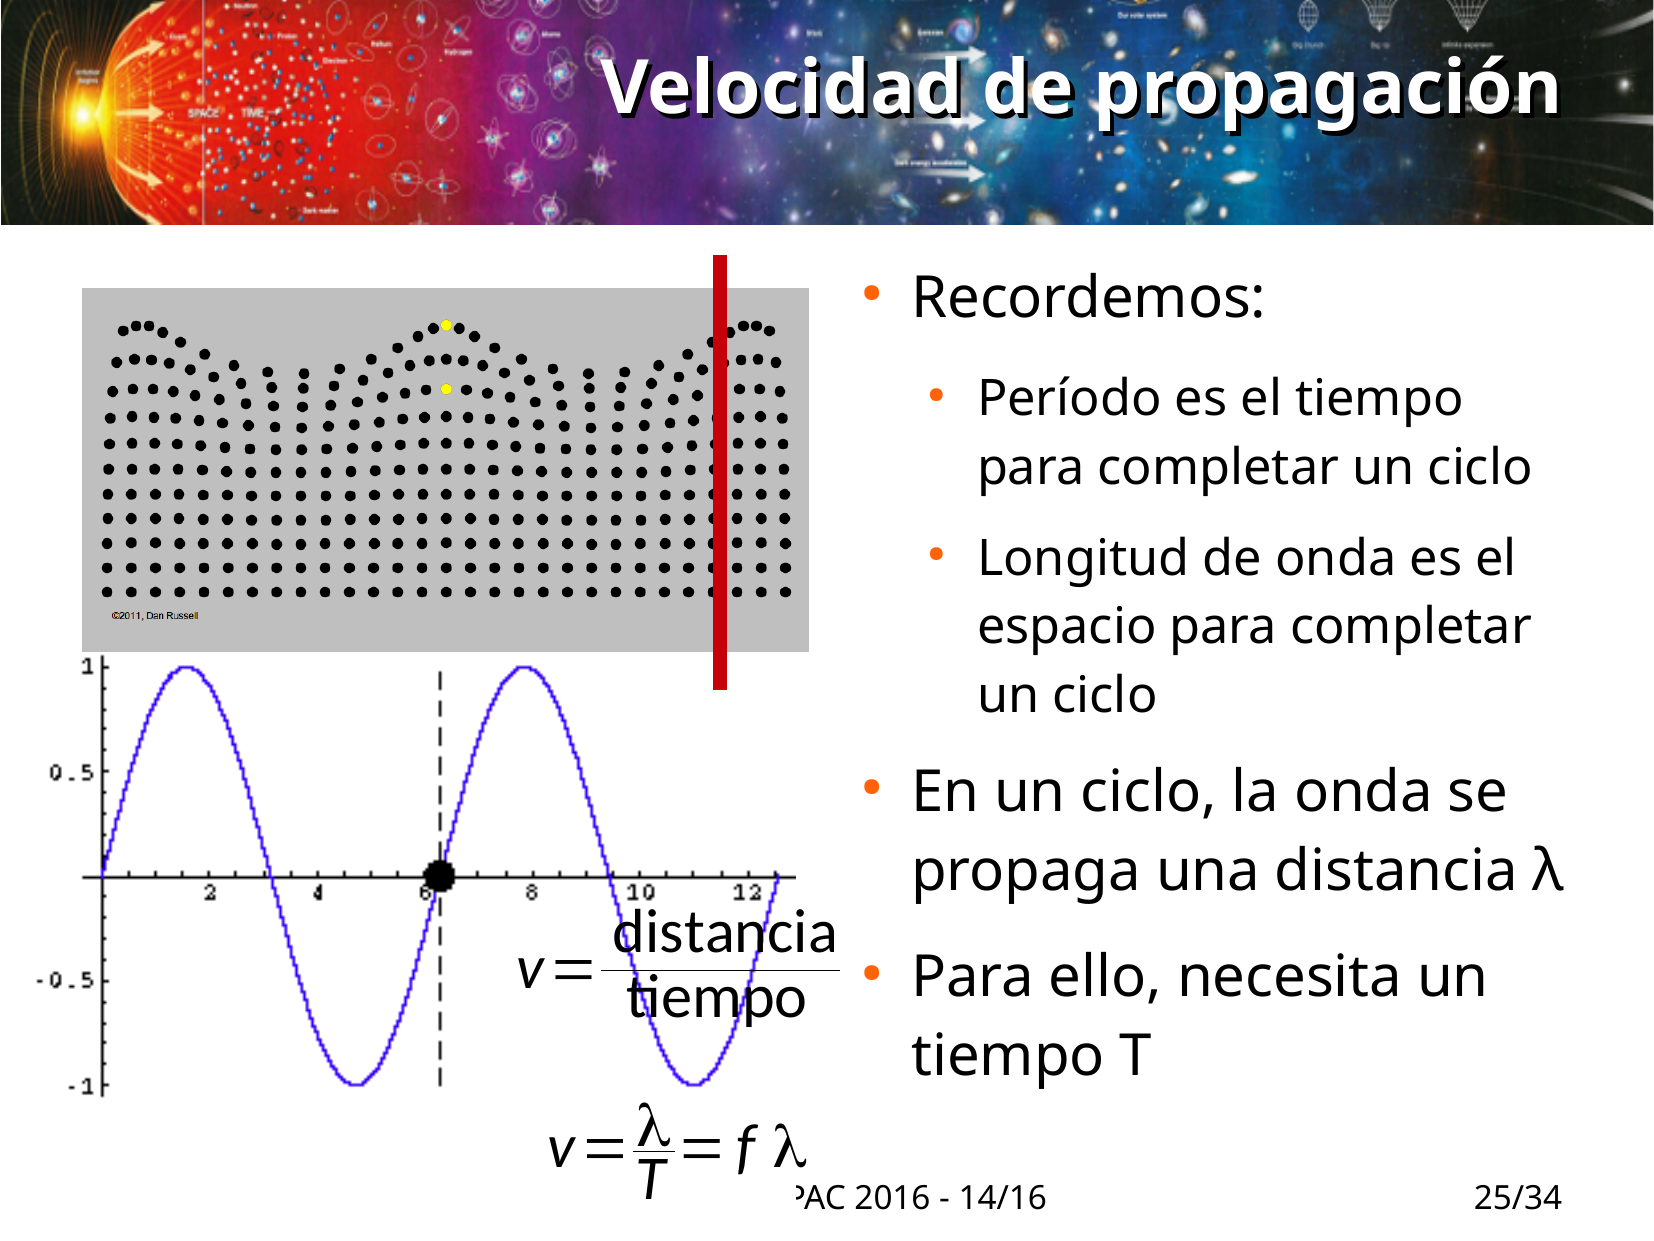

# Velocidad de propagación
Recordemos:
Período es el tiempo para completar un ciclo
Longitud de onda es el espacio para completar un ciclo
En un ciclo, la onda se propaga una distancia λ
Para ello, necesita un tiempo T
Nov 17, 2016
H. Asorey - IPAC 2016 - 14/16
25